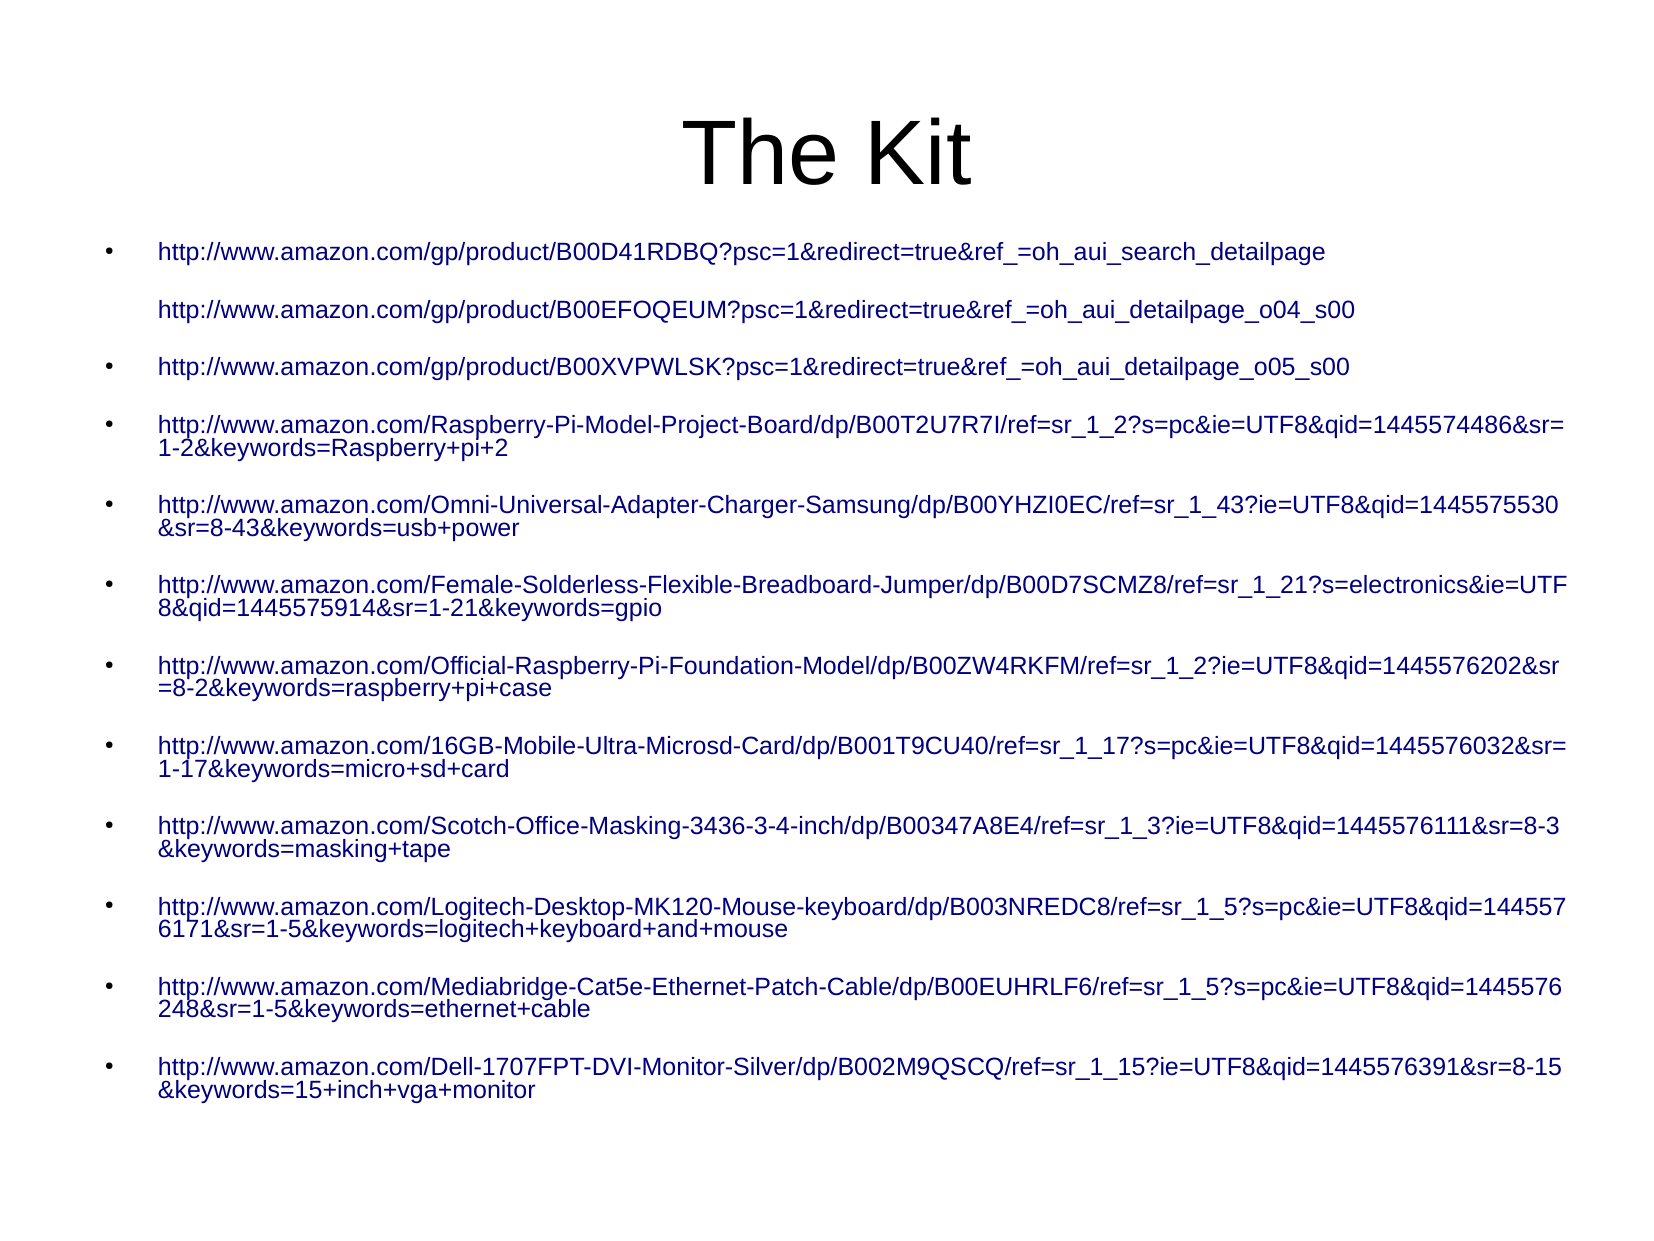

# The Kit
http://www.amazon.com/gp/product/B00D41RDBQ?psc=1&redirect=true&ref_=oh_aui_search_detailpage
http://www.amazon.com/gp/product/B00EFOQEUM?psc=1&redirect=true&ref_=oh_aui_detailpage_o04_s00
http://www.amazon.com/gp/product/B00XVPWLSK?psc=1&redirect=true&ref_=oh_aui_detailpage_o05_s00
http://www.amazon.com/Raspberry-Pi-Model-Project-Board/dp/B00T2U7R7I/ref=sr_1_2?s=pc&ie=UTF8&qid=1445574486&sr=1-2&keywords=Raspberry+pi+2
http://www.amazon.com/Omni-Universal-Adapter-Charger-Samsung/dp/B00YHZI0EC/ref=sr_1_43?ie=UTF8&qid=1445575530&sr=8-43&keywords=usb+power
http://www.amazon.com/Female-Solderless-Flexible-Breadboard-Jumper/dp/B00D7SCMZ8/ref=sr_1_21?s=electronics&ie=UTF8&qid=1445575914&sr=1-21&keywords=gpio
http://www.amazon.com/Official-Raspberry-Pi-Foundation-Model/dp/B00ZW4RKFM/ref=sr_1_2?ie=UTF8&qid=1445576202&sr=8-2&keywords=raspberry+pi+case
http://www.amazon.com/16GB-Mobile-Ultra-Microsd-Card/dp/B001T9CU40/ref=sr_1_17?s=pc&ie=UTF8&qid=1445576032&sr=1-17&keywords=micro+sd+card
http://www.amazon.com/Scotch-Office-Masking-3436-3-4-inch/dp/B00347A8E4/ref=sr_1_3?ie=UTF8&qid=1445576111&sr=8-3&keywords=masking+tape
http://www.amazon.com/Logitech-Desktop-MK120-Mouse-keyboard/dp/B003NREDC8/ref=sr_1_5?s=pc&ie=UTF8&qid=1445576171&sr=1-5&keywords=logitech+keyboard+and+mouse
http://www.amazon.com/Mediabridge-Cat5e-Ethernet-Patch-Cable/dp/B00EUHRLF6/ref=sr_1_5?s=pc&ie=UTF8&qid=1445576248&sr=1-5&keywords=ethernet+cable
http://www.amazon.com/Dell-1707FPT-DVI-Monitor-Silver/dp/B002M9QSCQ/ref=sr_1_15?ie=UTF8&qid=1445576391&sr=8-15&keywords=15+inch+vga+monitor